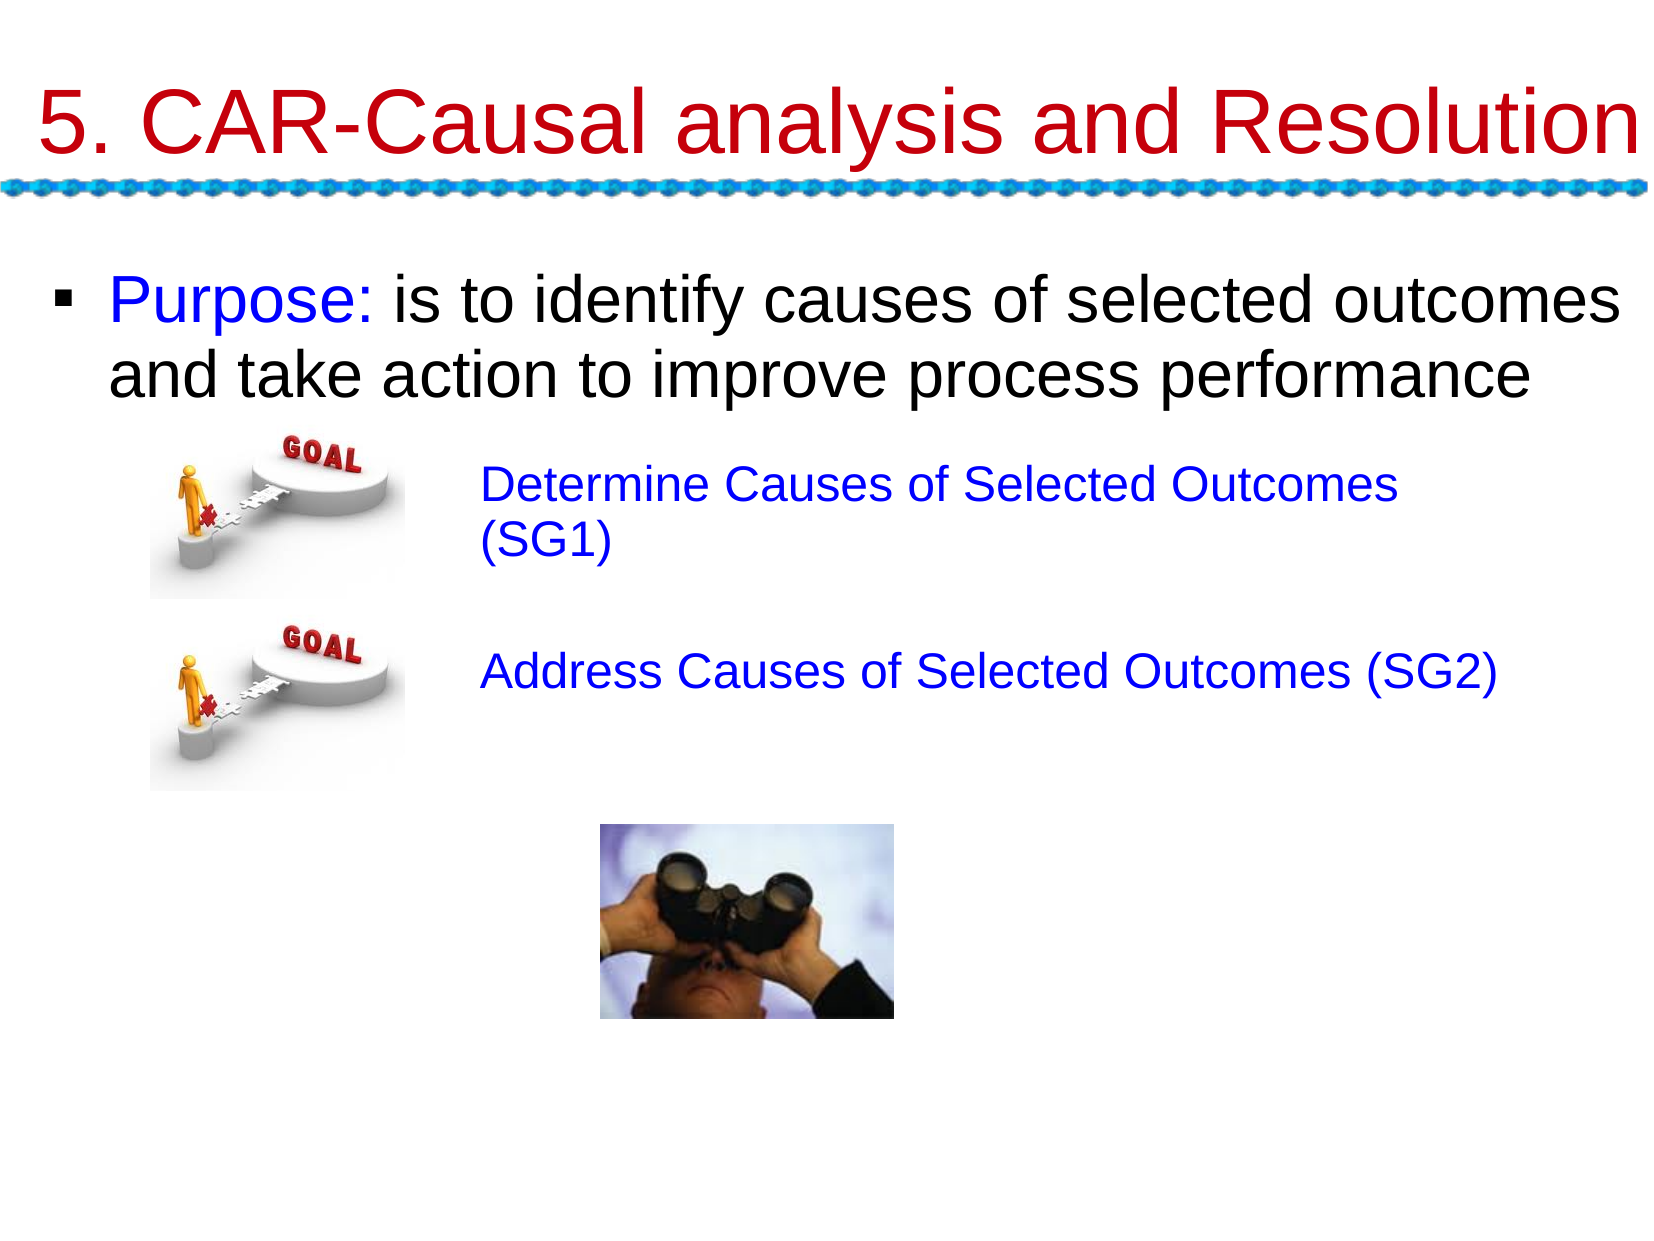

# 5. CAR-Causal analysis and Resolution
Purpose: is to identify causes of selected outcomes and take action to improve process performance
| | Determine Causes of Selected Outcomes (SG1) |
| --- | --- |
| | Address Causes of Selected Outcomes (SG2) |
| | |
| | |